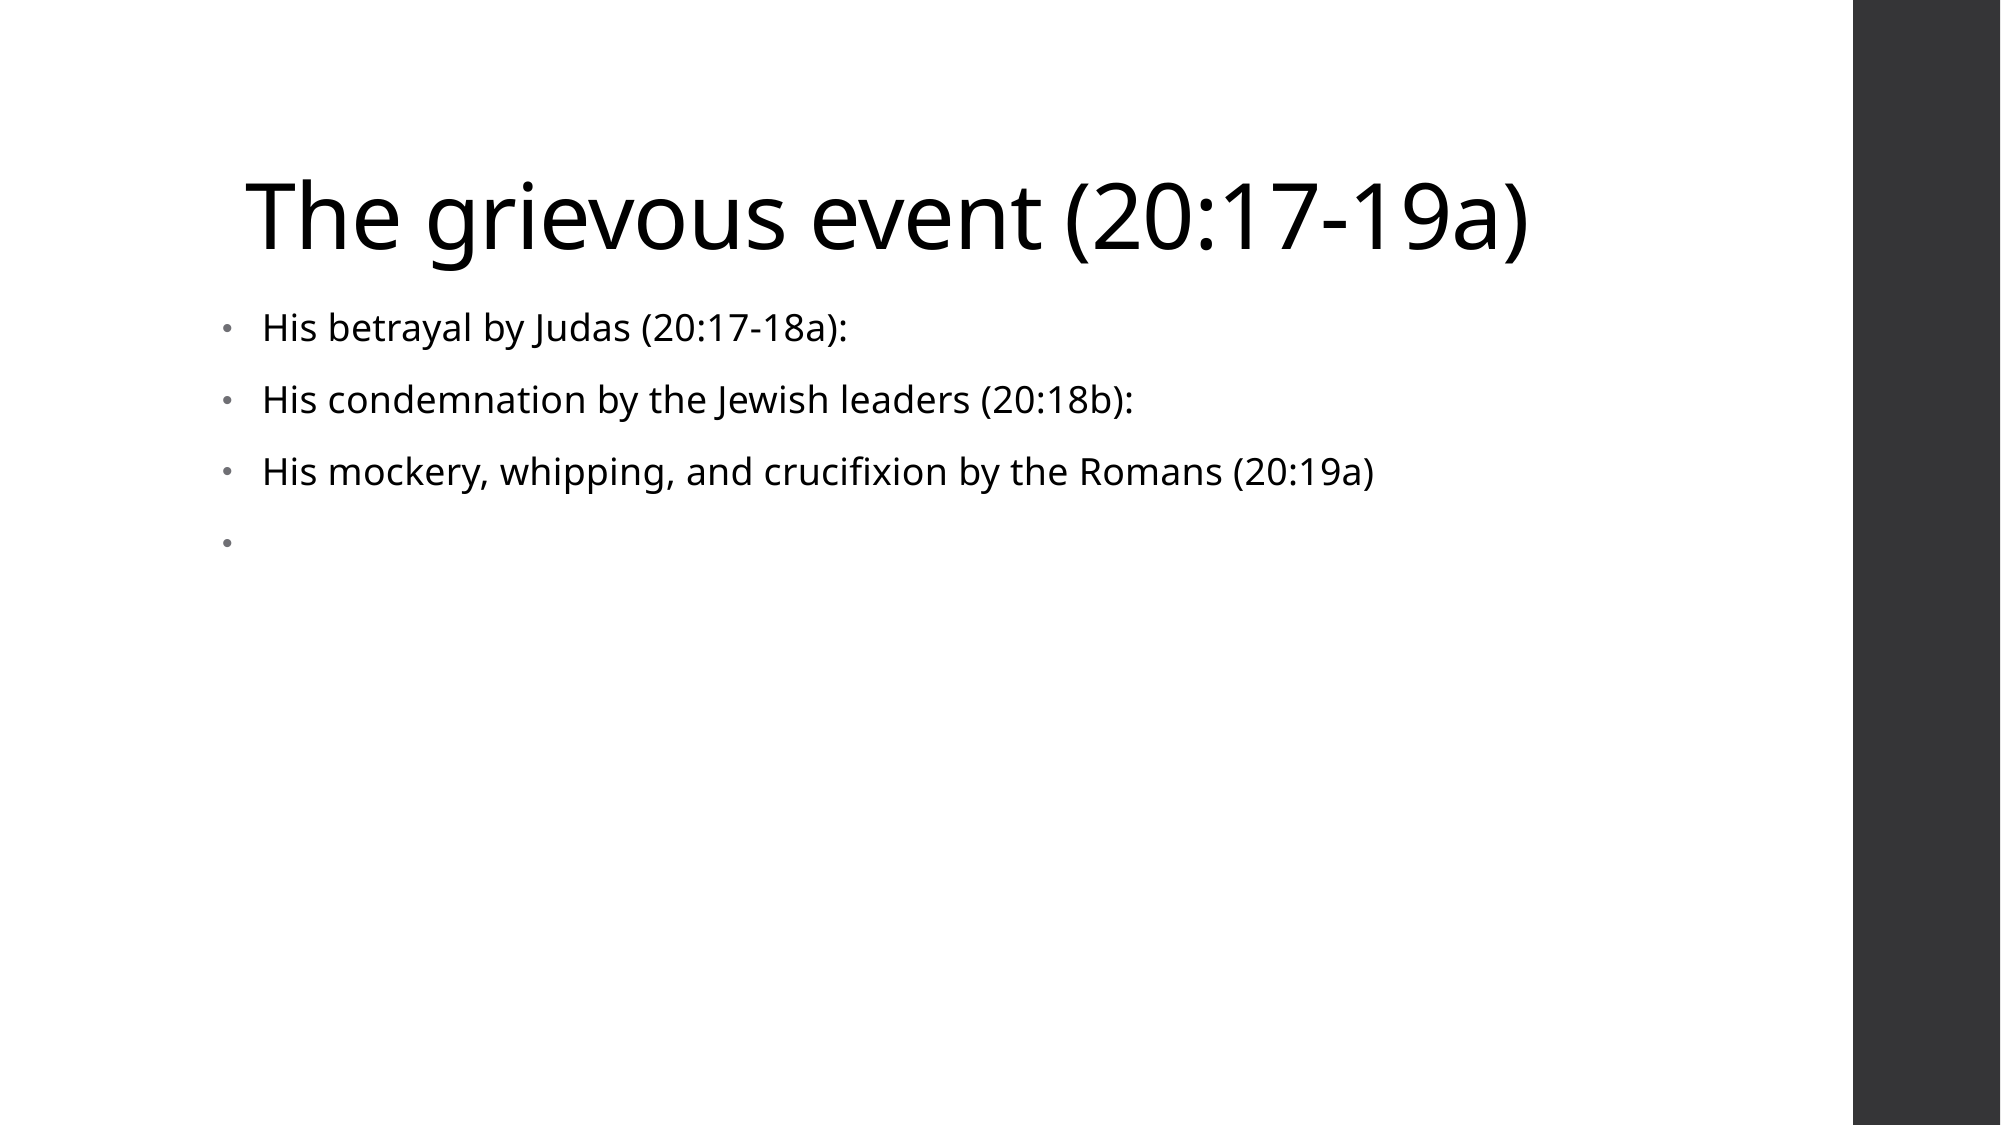

# The grievous event (20:17-19a)
 His betrayal by Judas (20:17-18a):
 His condemnation by the Jewish leaders (20:18b):
 His mockery, whipping, and crucifixion by the Romans (20:19a)